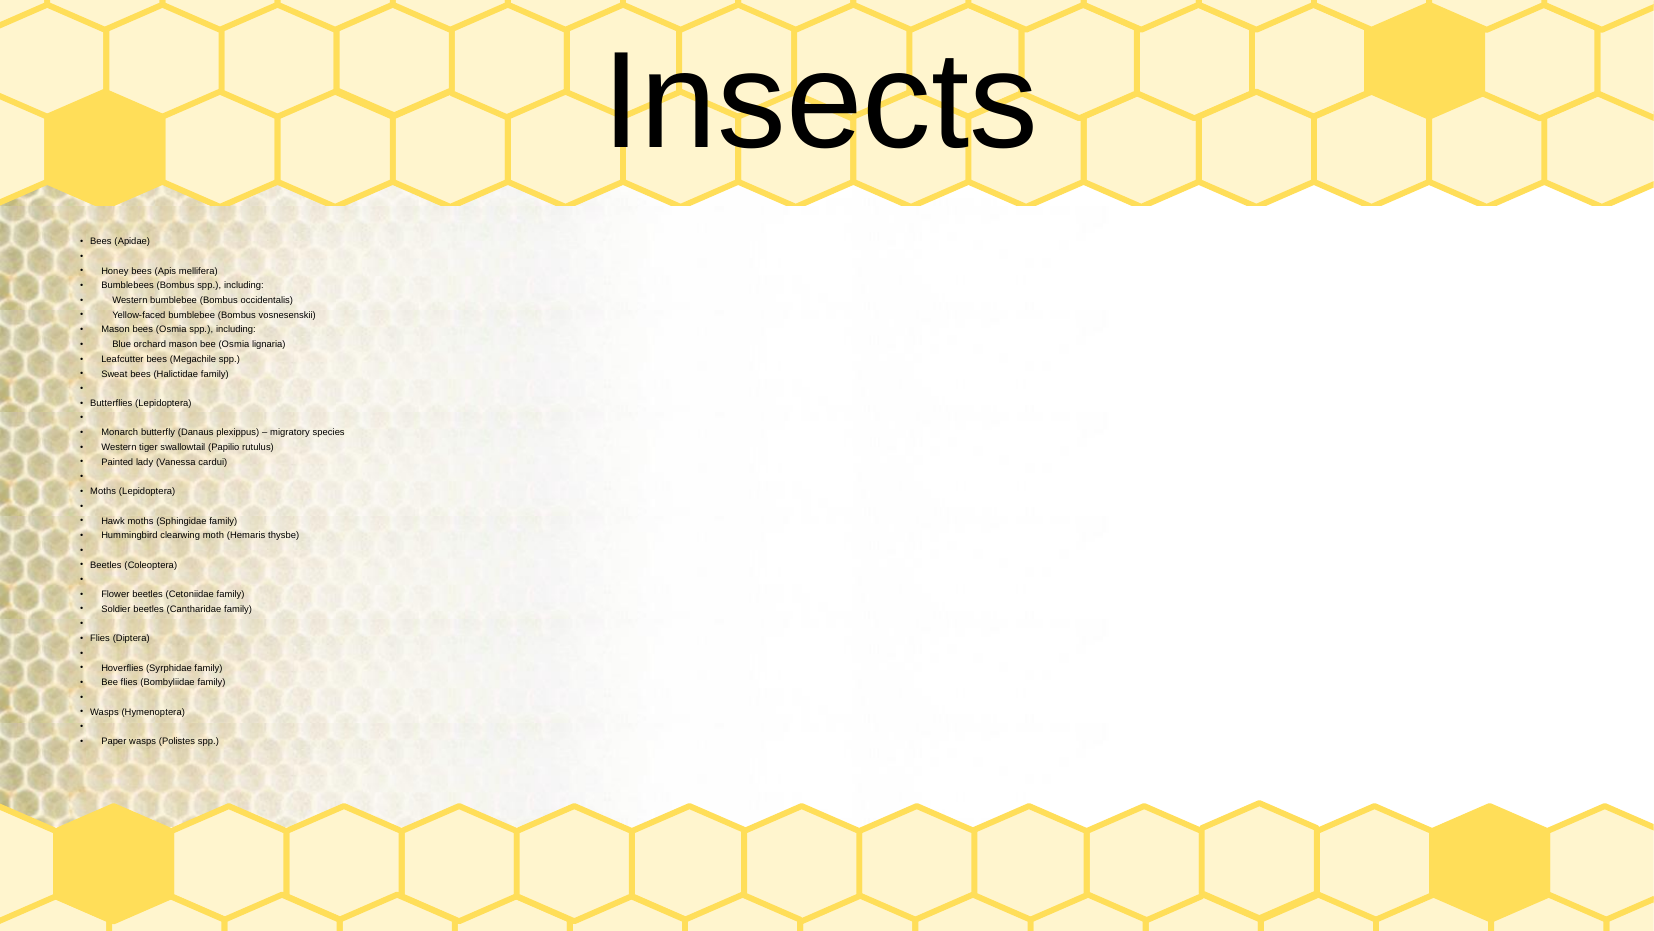

# Insects
Bees (Apidae)
 Honey bees (Apis mellifera)
 Bumblebees (Bombus spp.), including:
 Western bumblebee (Bombus occidentalis)
 Yellow-faced bumblebee (Bombus vosnesenskii)
 Mason bees (Osmia spp.), including:
 Blue orchard mason bee (Osmia lignaria)
 Leafcutter bees (Megachile spp.)
 Sweat bees (Halictidae family)
Butterflies (Lepidoptera)
 Monarch butterfly (Danaus plexippus) – migratory species
 Western tiger swallowtail (Papilio rutulus)
 Painted lady (Vanessa cardui)
Moths (Lepidoptera)
 Hawk moths (Sphingidae family)
 Hummingbird clearwing moth (Hemaris thysbe)
Beetles (Coleoptera)
 Flower beetles (Cetoniidae family)
 Soldier beetles (Cantharidae family)
Flies (Diptera)
 Hoverflies (Syrphidae family)
 Bee flies (Bombyliidae family)
Wasps (Hymenoptera)
 Paper wasps (Polistes spp.)